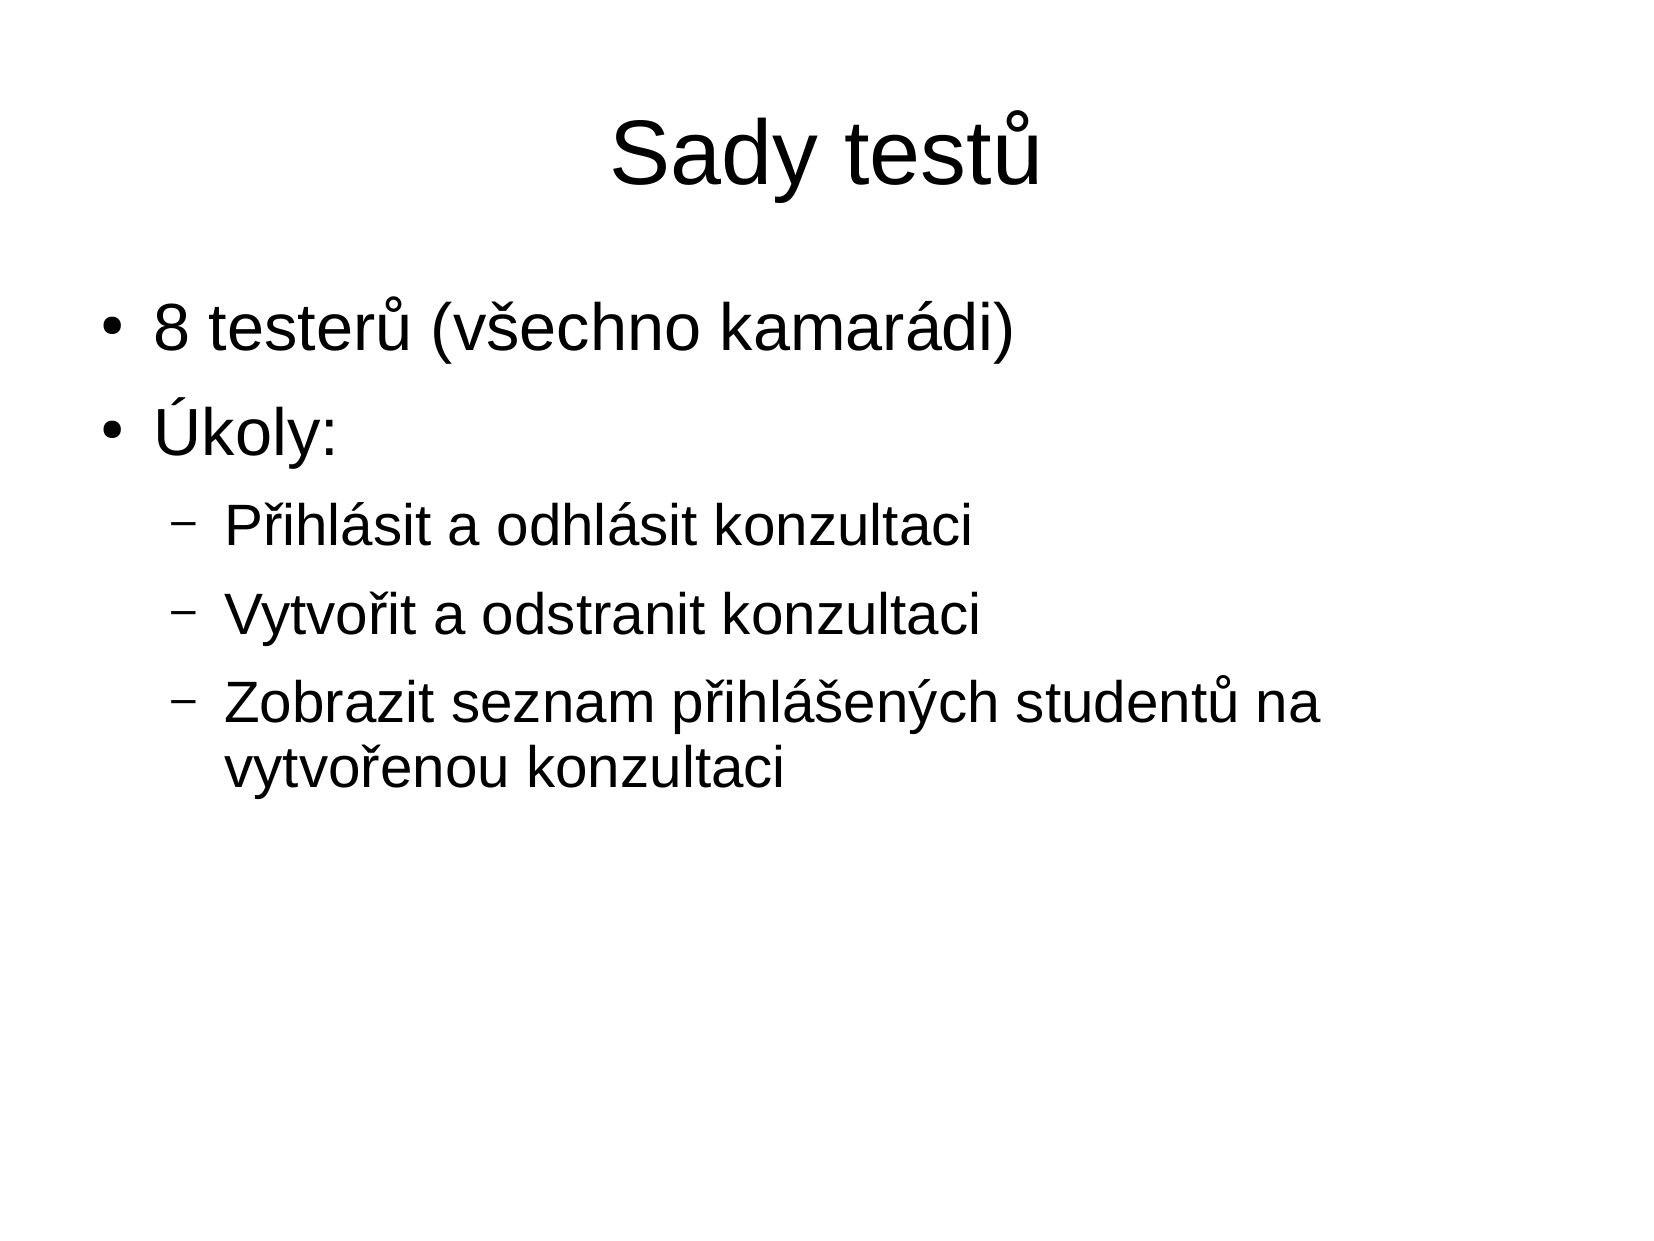

# Sady testů
8 testerů (všechno kamarádi)
Úkoly:
Přihlásit a odhlásit konzultaci
Vytvořit a odstranit konzultaci
Zobrazit seznam přihlášených studentů na vytvořenou konzultaci